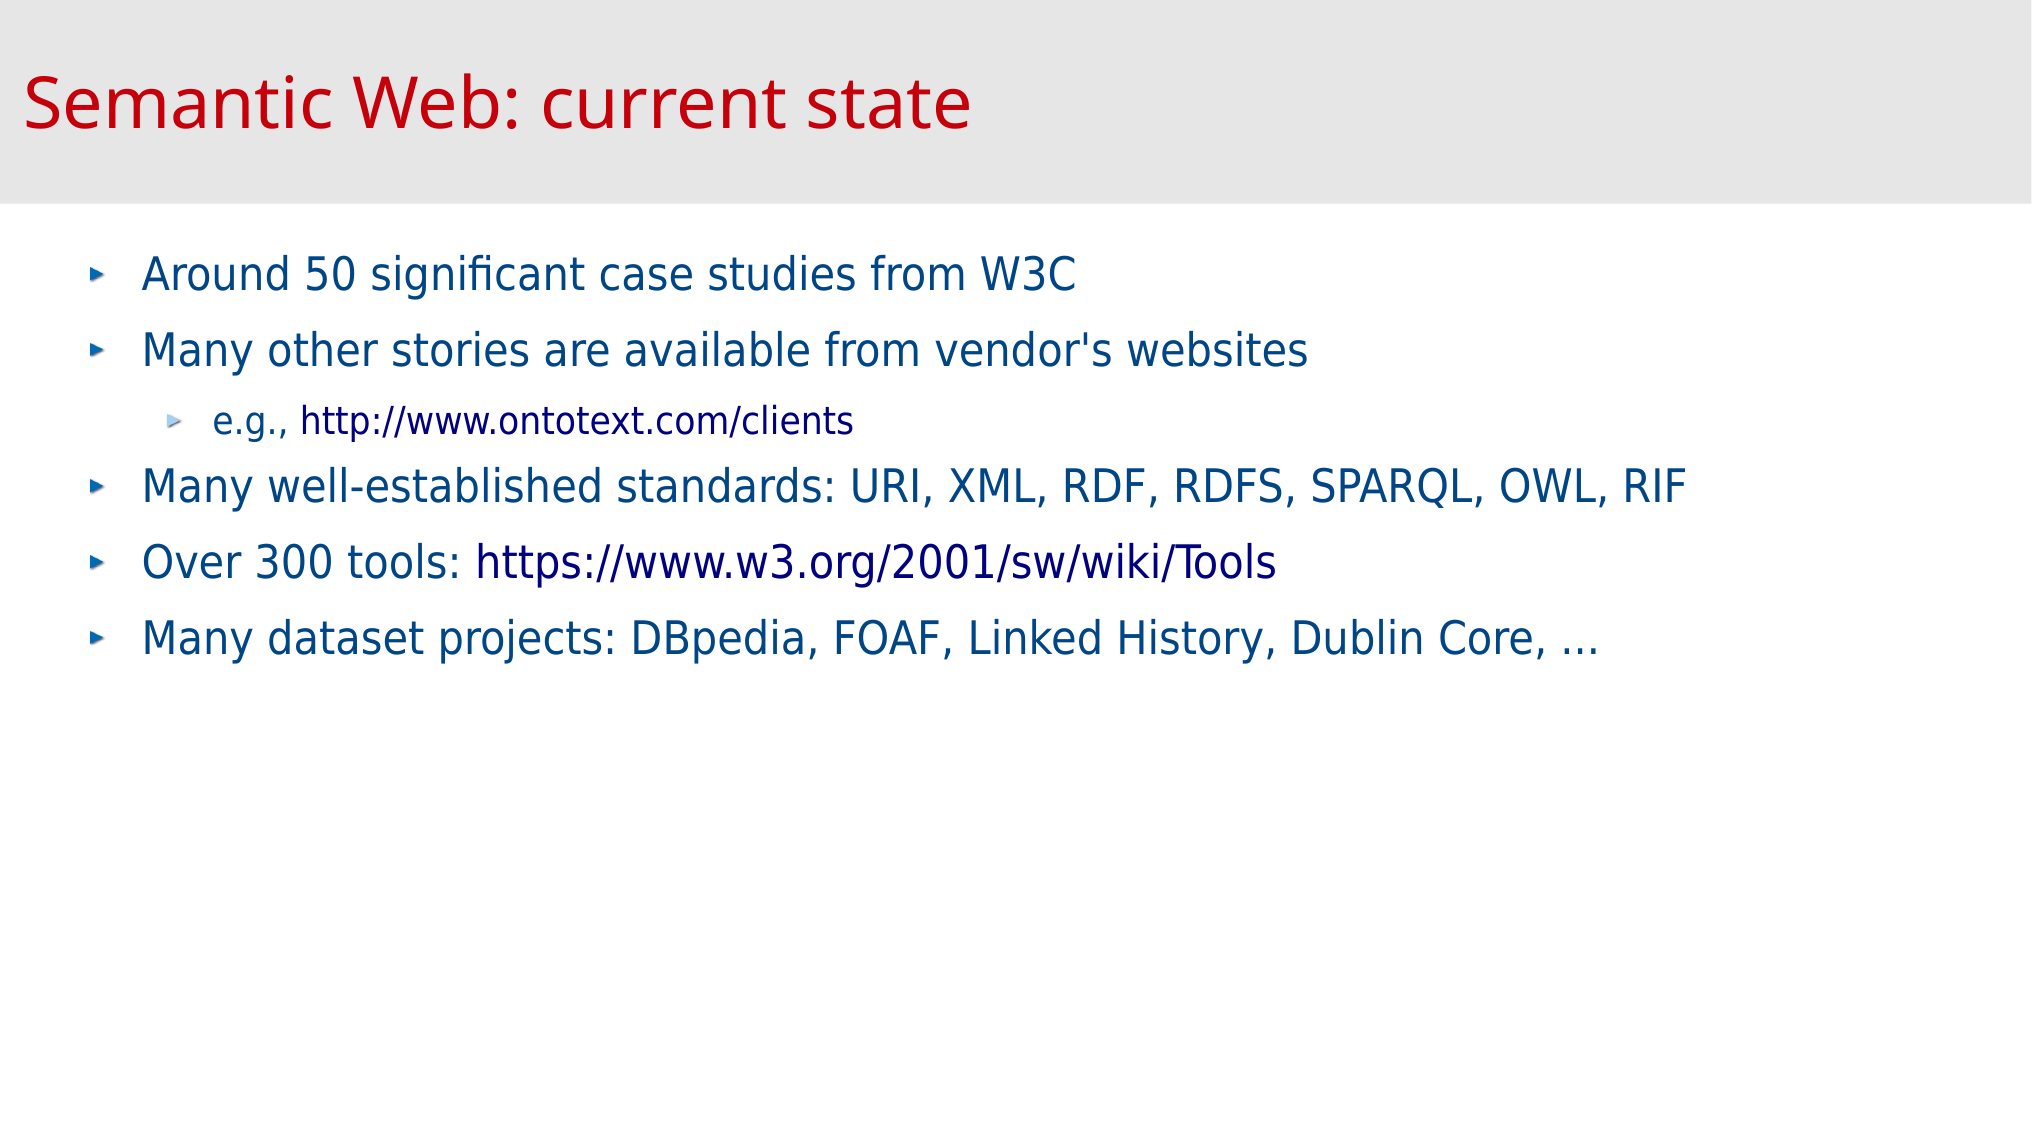

# Semantic Web: current state
Around 50 significant case studies from W3C
Many other stories are available from vendor's websites
e.g., http://www.ontotext.com/clients
Many well-established standards: URI, XML, RDF, RDFS, SPARQL, OWL, RIF
Over 300 tools: https://www.w3.org/2001/sw/wiki/Tools
Many dataset projects: DBpedia, FOAF, Linked History, Dublin Core, ...